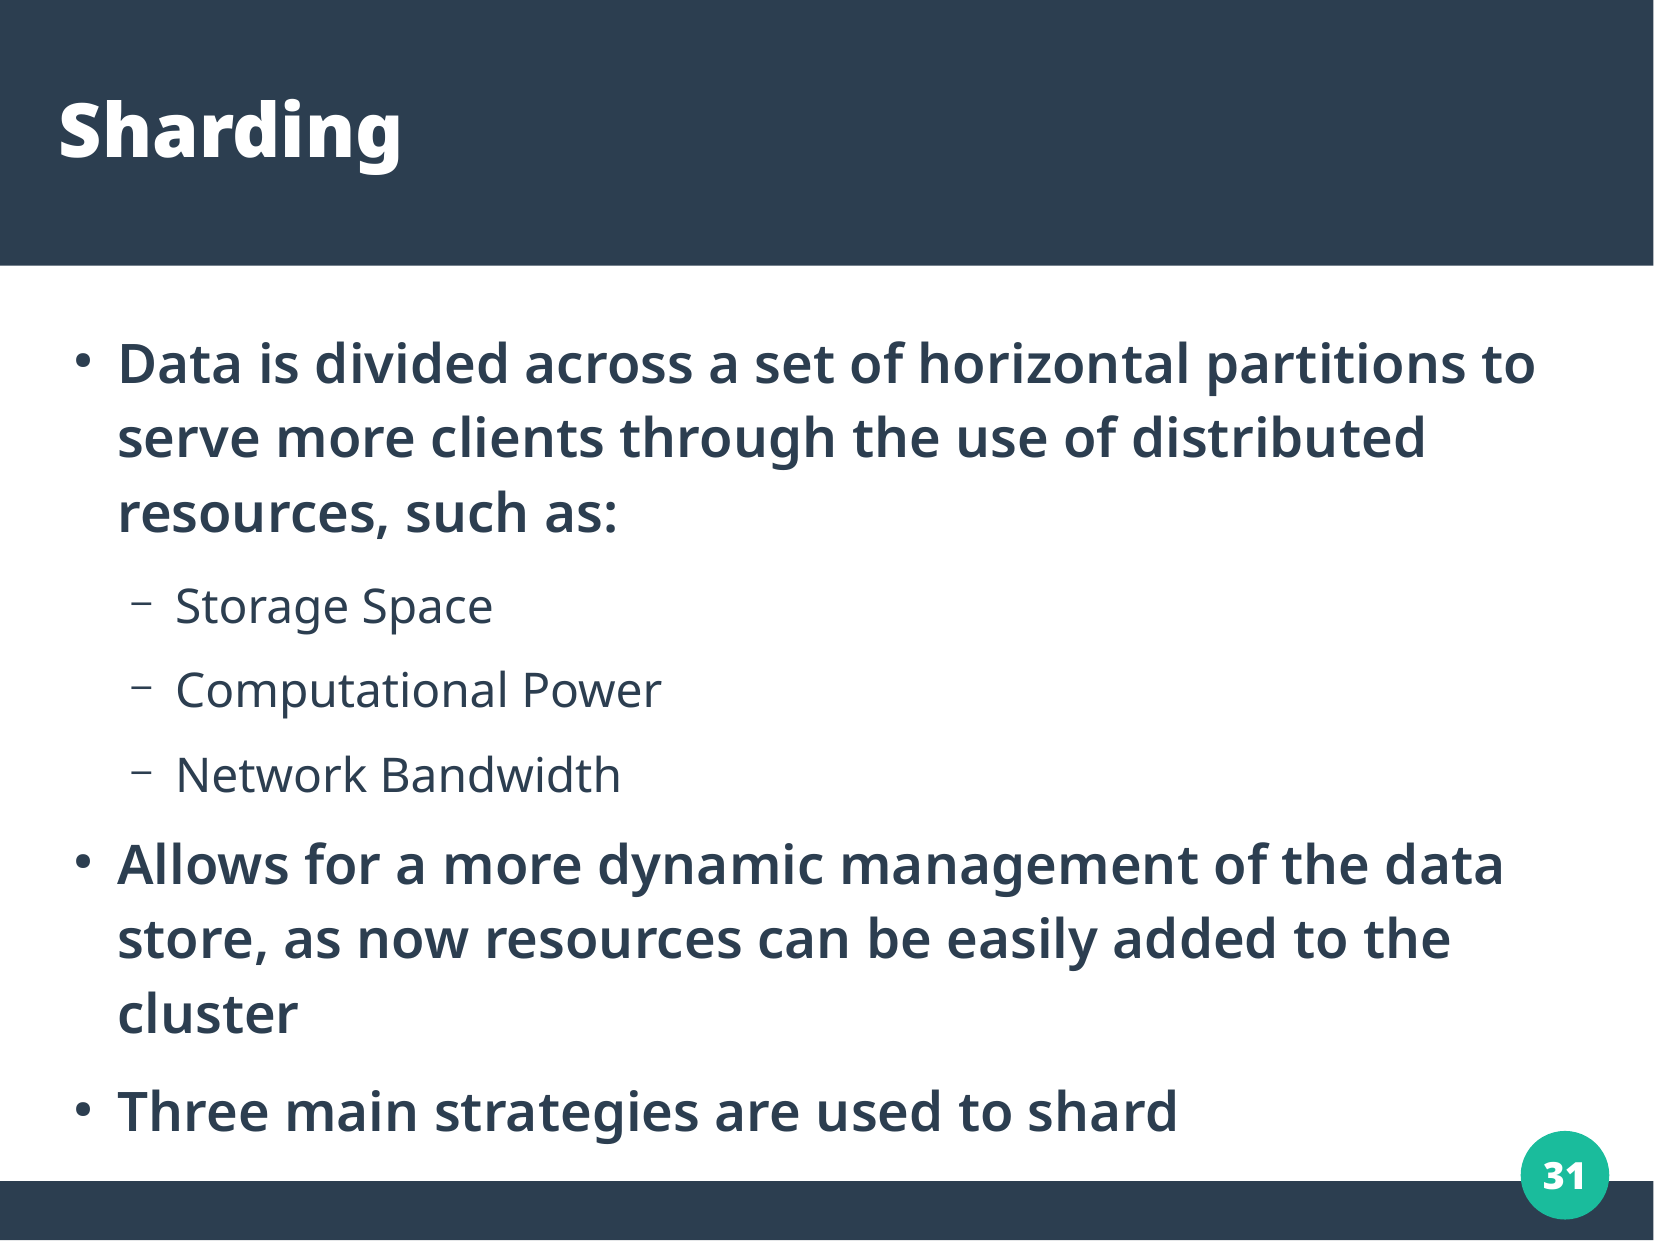

# Sharding
Data is divided across a set of horizontal partitions to serve more clients through the use of distributed resources, such as:
Storage Space
Computational Power
Network Bandwidth
Allows for a more dynamic management of the data store, as now resources can be easily added to the cluster
Three main strategies are used to shard
31